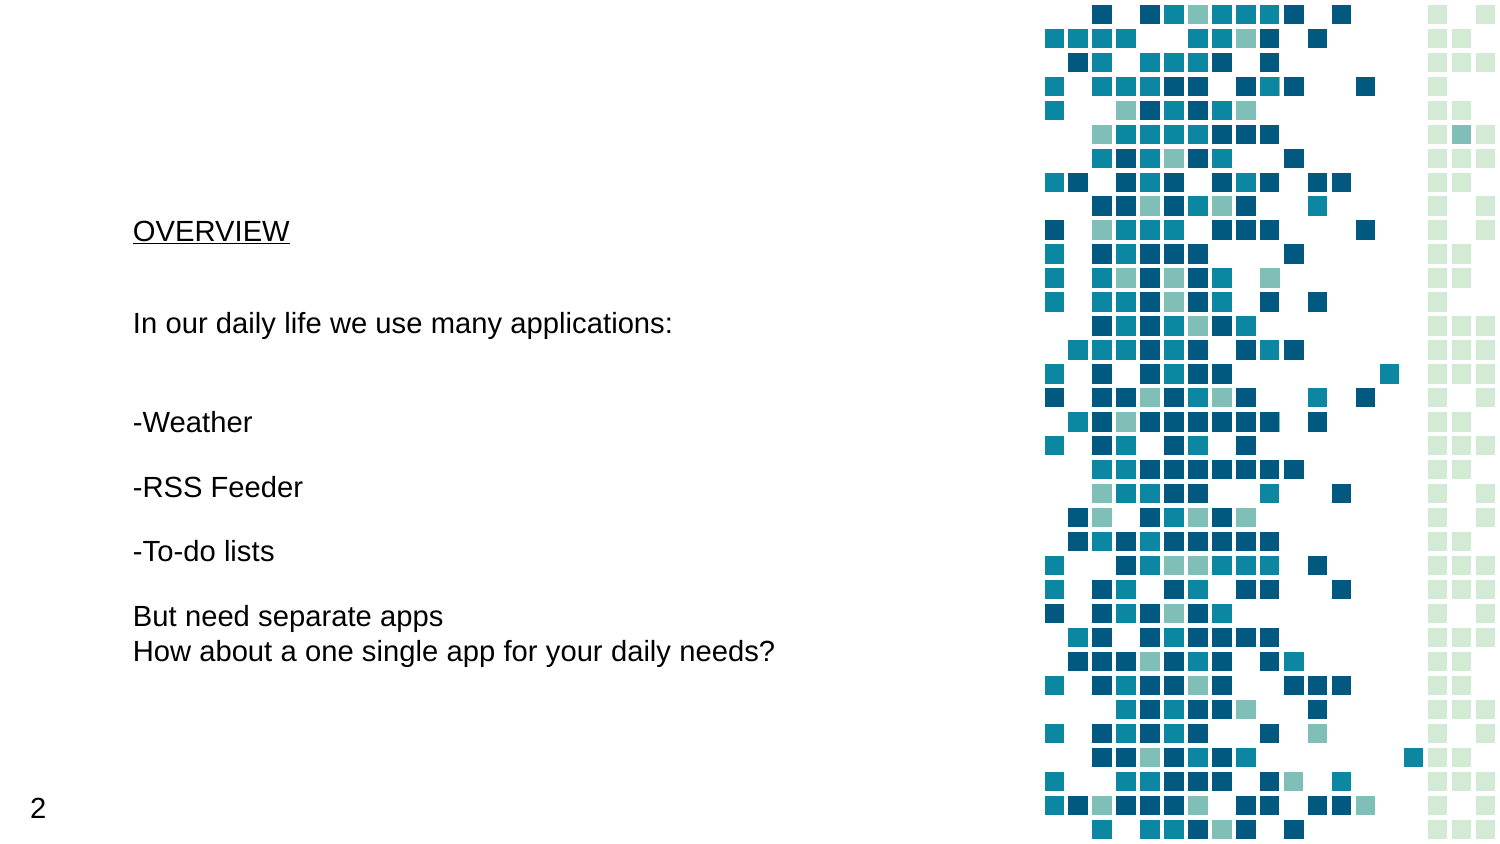

# OVERVIEW
In our daily life we use many applications:
-Weather
-RSS Feeder
-To-do lists
But need separate apps
How about a one single app for your daily needs?